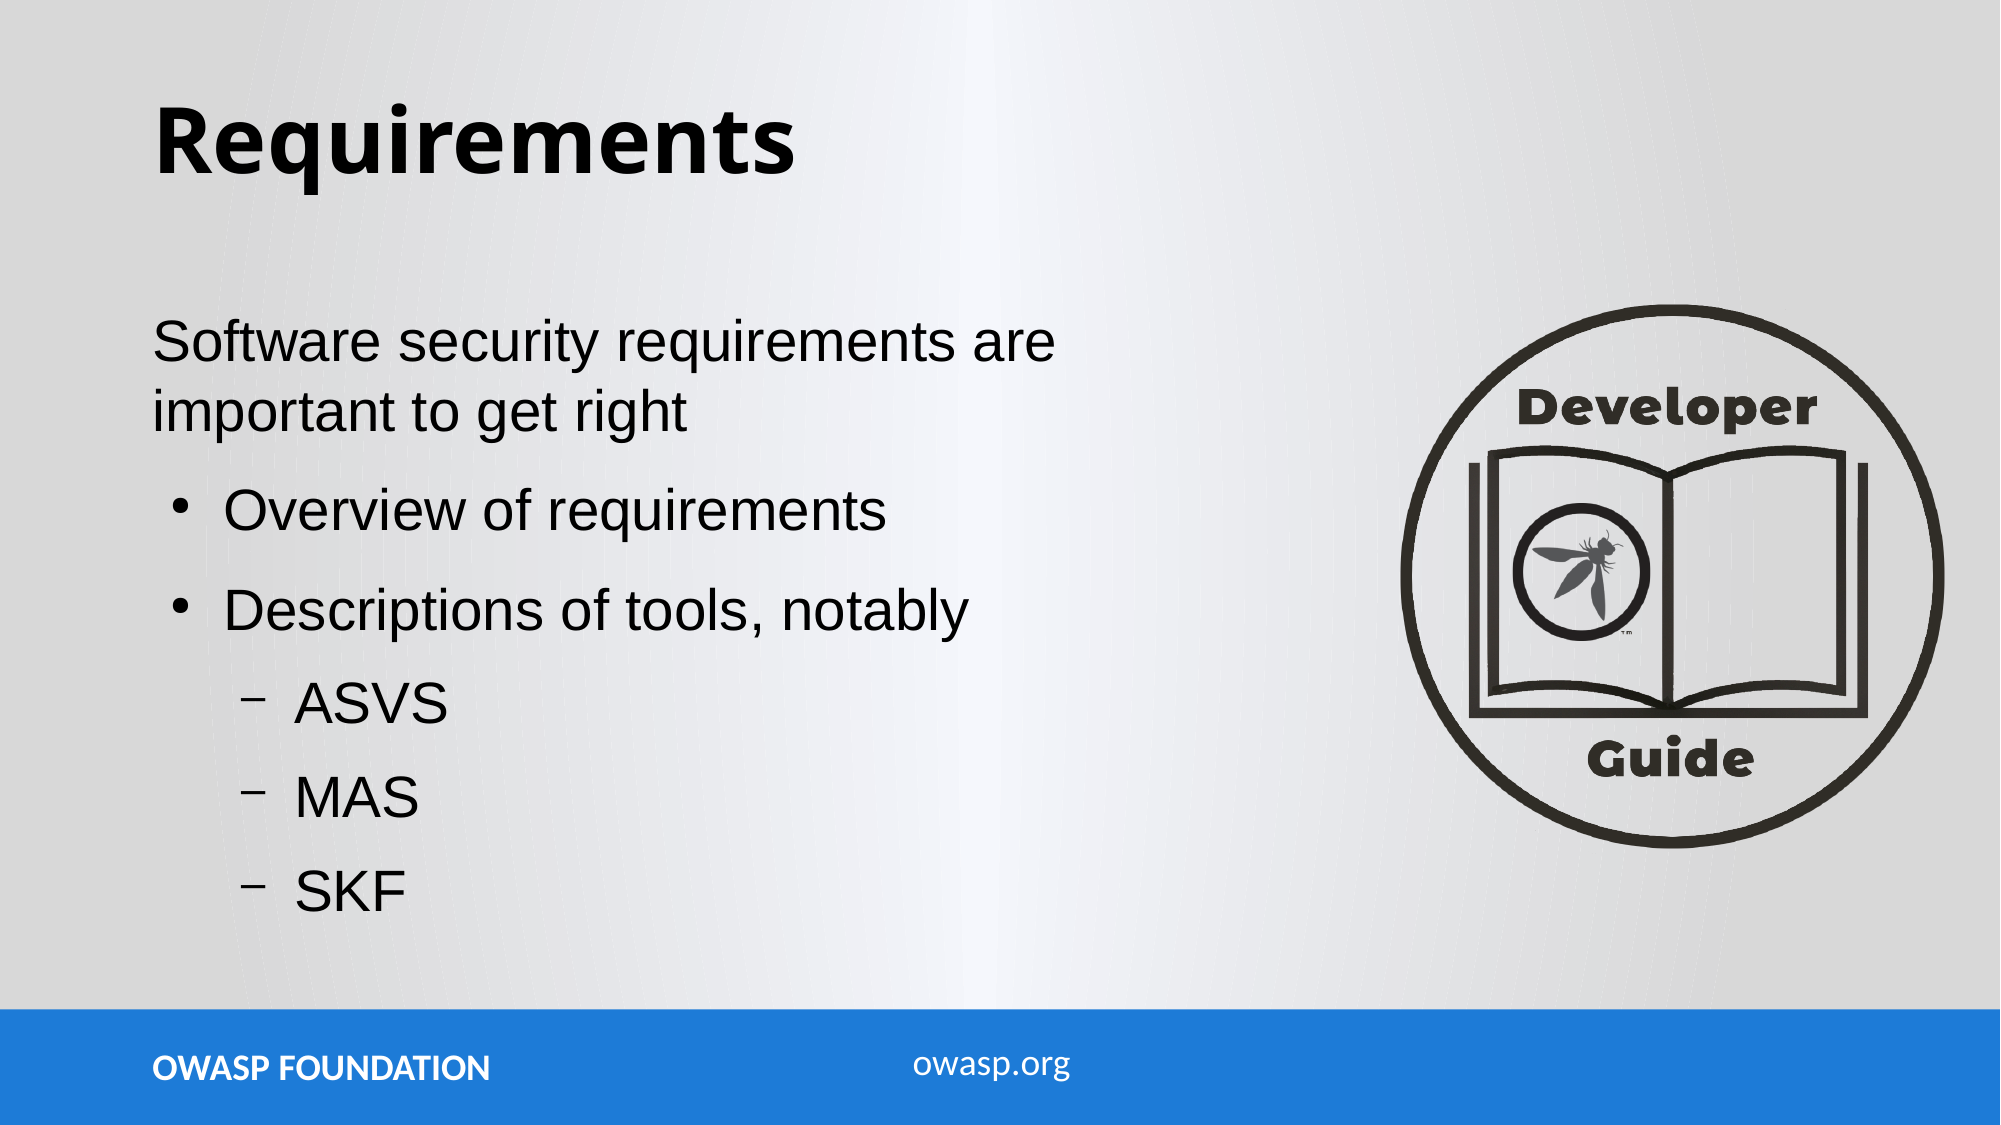

# Requirements
Software security requirements are important to get right
Overview of requirements
Descriptions of tools, notably
ASVS
MAS
SKF